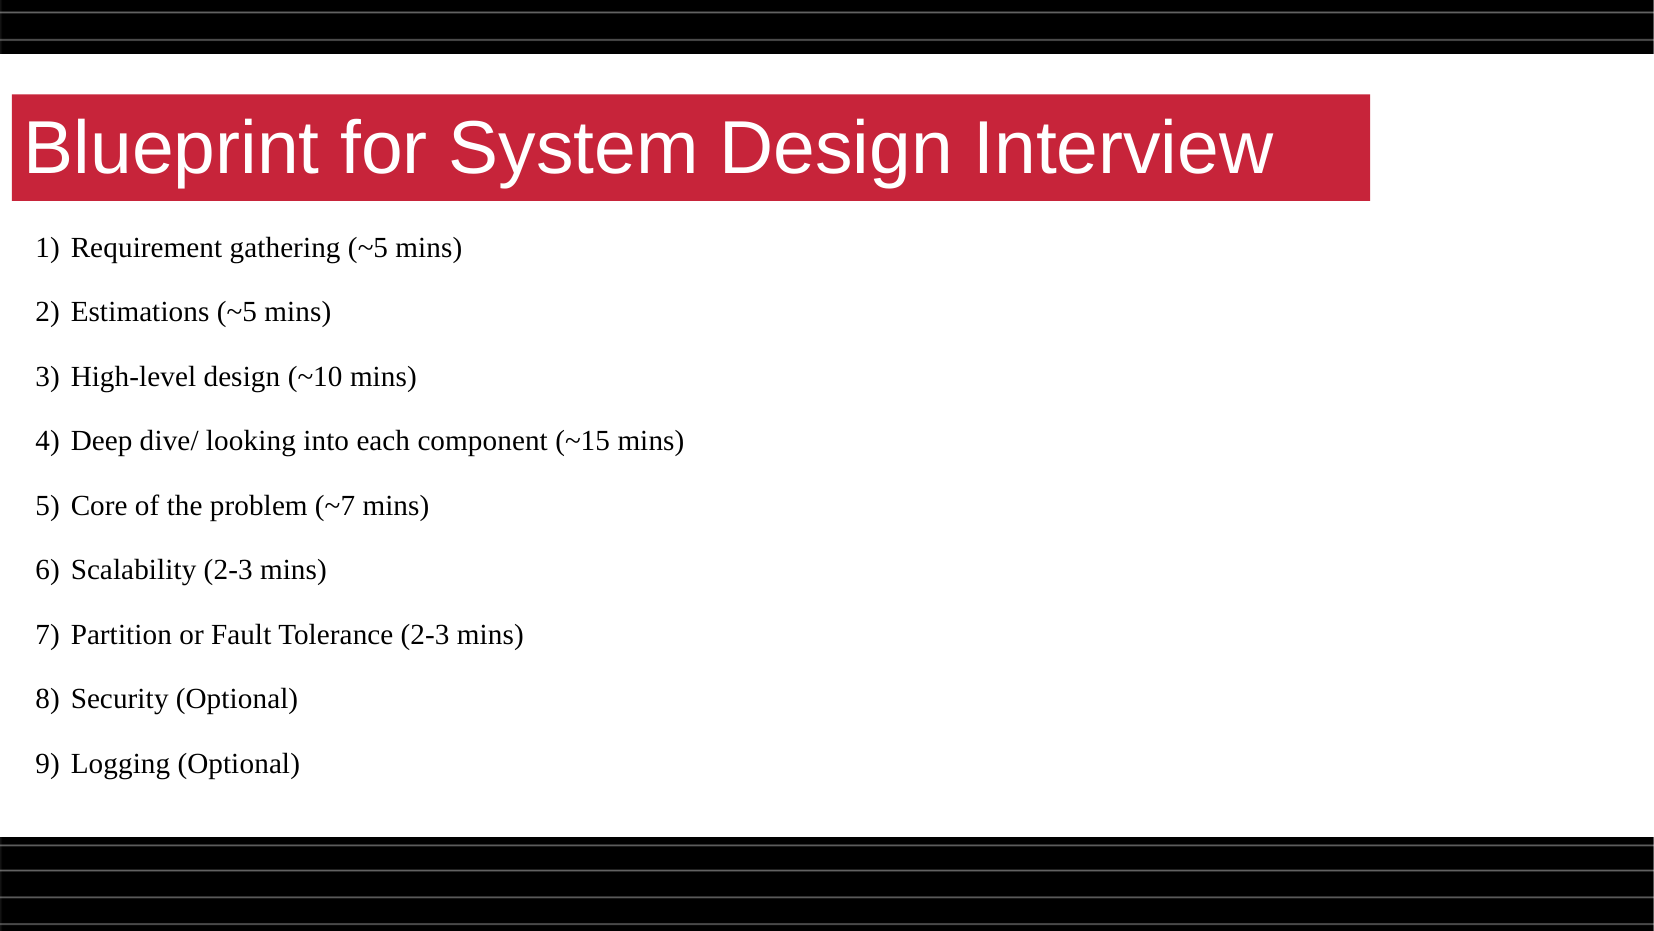

# Blueprint for System Design Interview
Requirement gathering (~5 mins)
Estimations (~5 mins)
High-level design (~10 mins)
Deep dive/ looking into each component (~15 mins)
Core of the problem (~7 mins)
Scalability (2-3 mins)
Partition or Fault Tolerance (2-3 mins)
Security (Optional)
Logging (Optional)